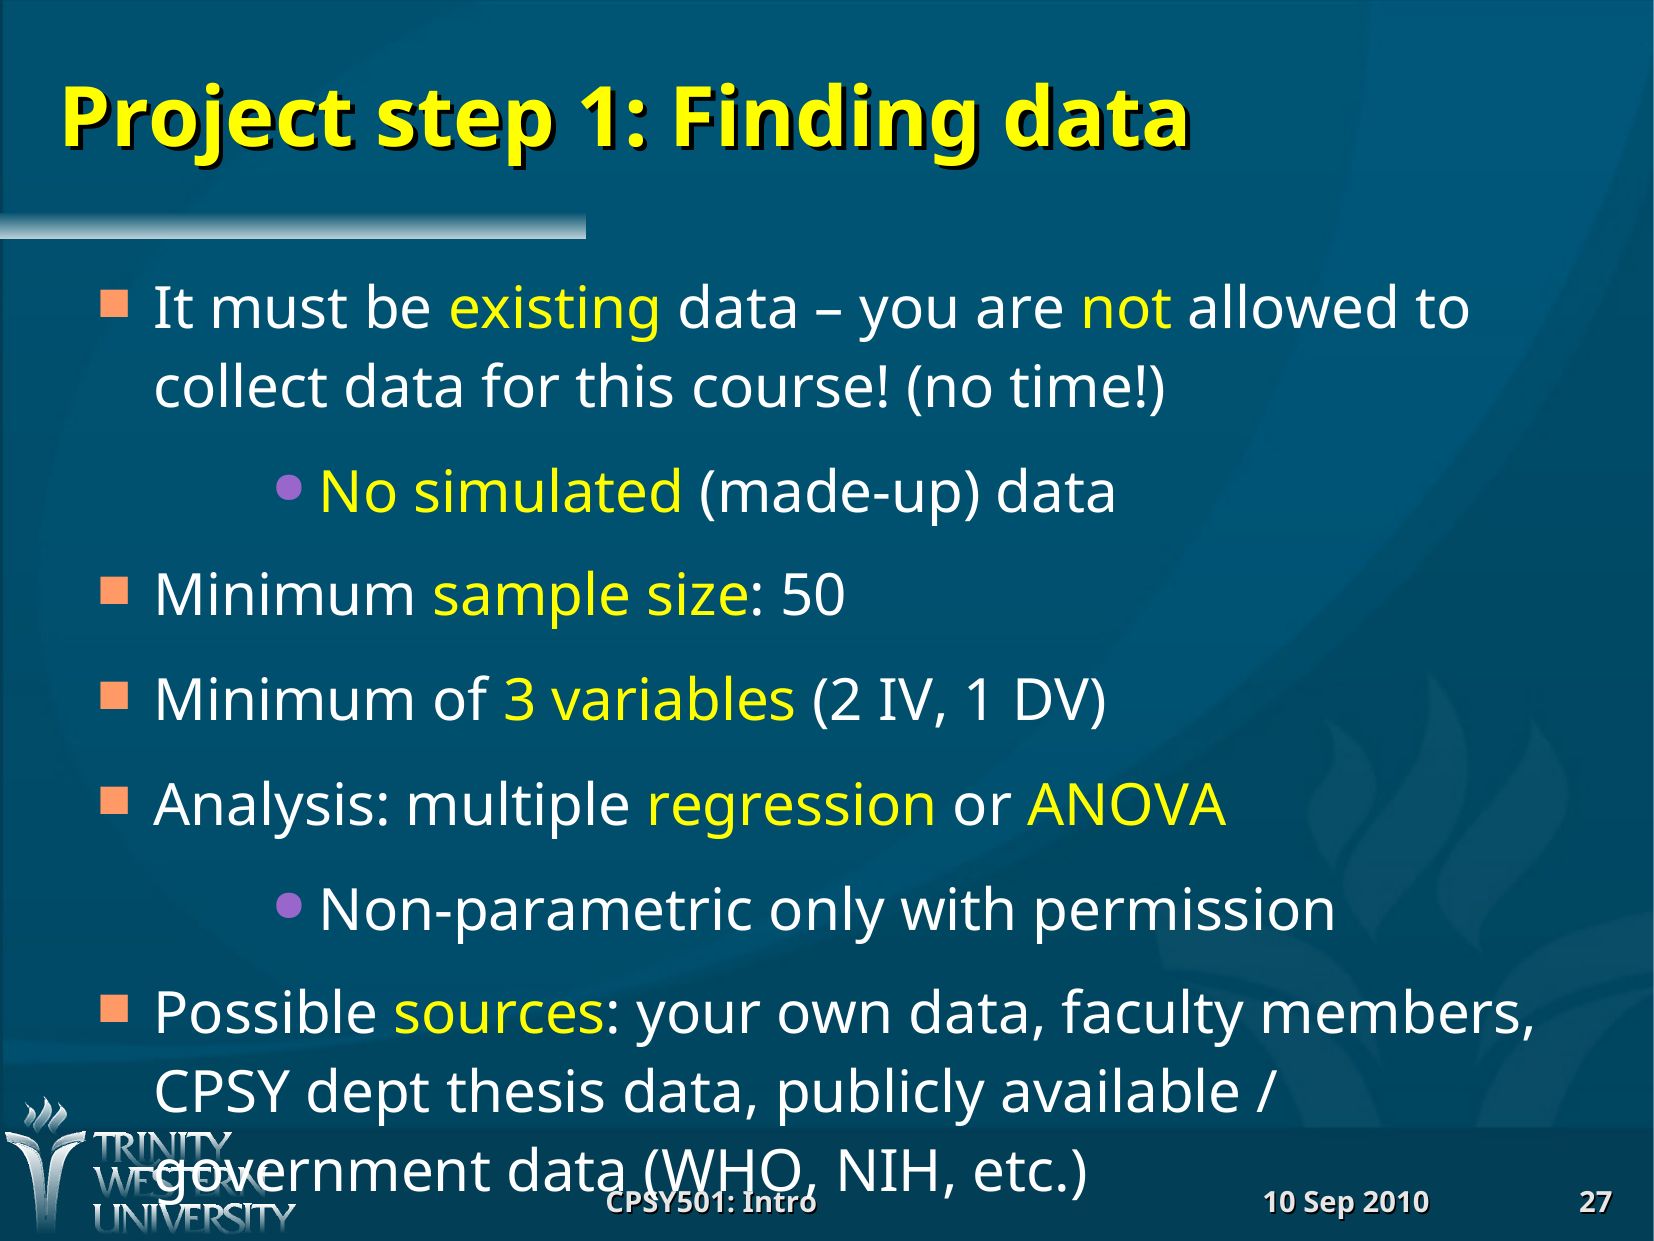

# Project step 1: Finding data
It must be existing data – you are not allowed to collect data for this course! (no time!)
No simulated (made-up) data
Minimum sample size: 50
Minimum of 3 variables (2 IV, 1 DV)
Analysis: multiple regression or ANOVA
Non-parametric only with permission
Possible sources: your own data, faculty members, CPSY dept thesis data, publicly available / government data (WHO, NIH, etc.)
CPSY501: Intro
10 Sep 2010
27